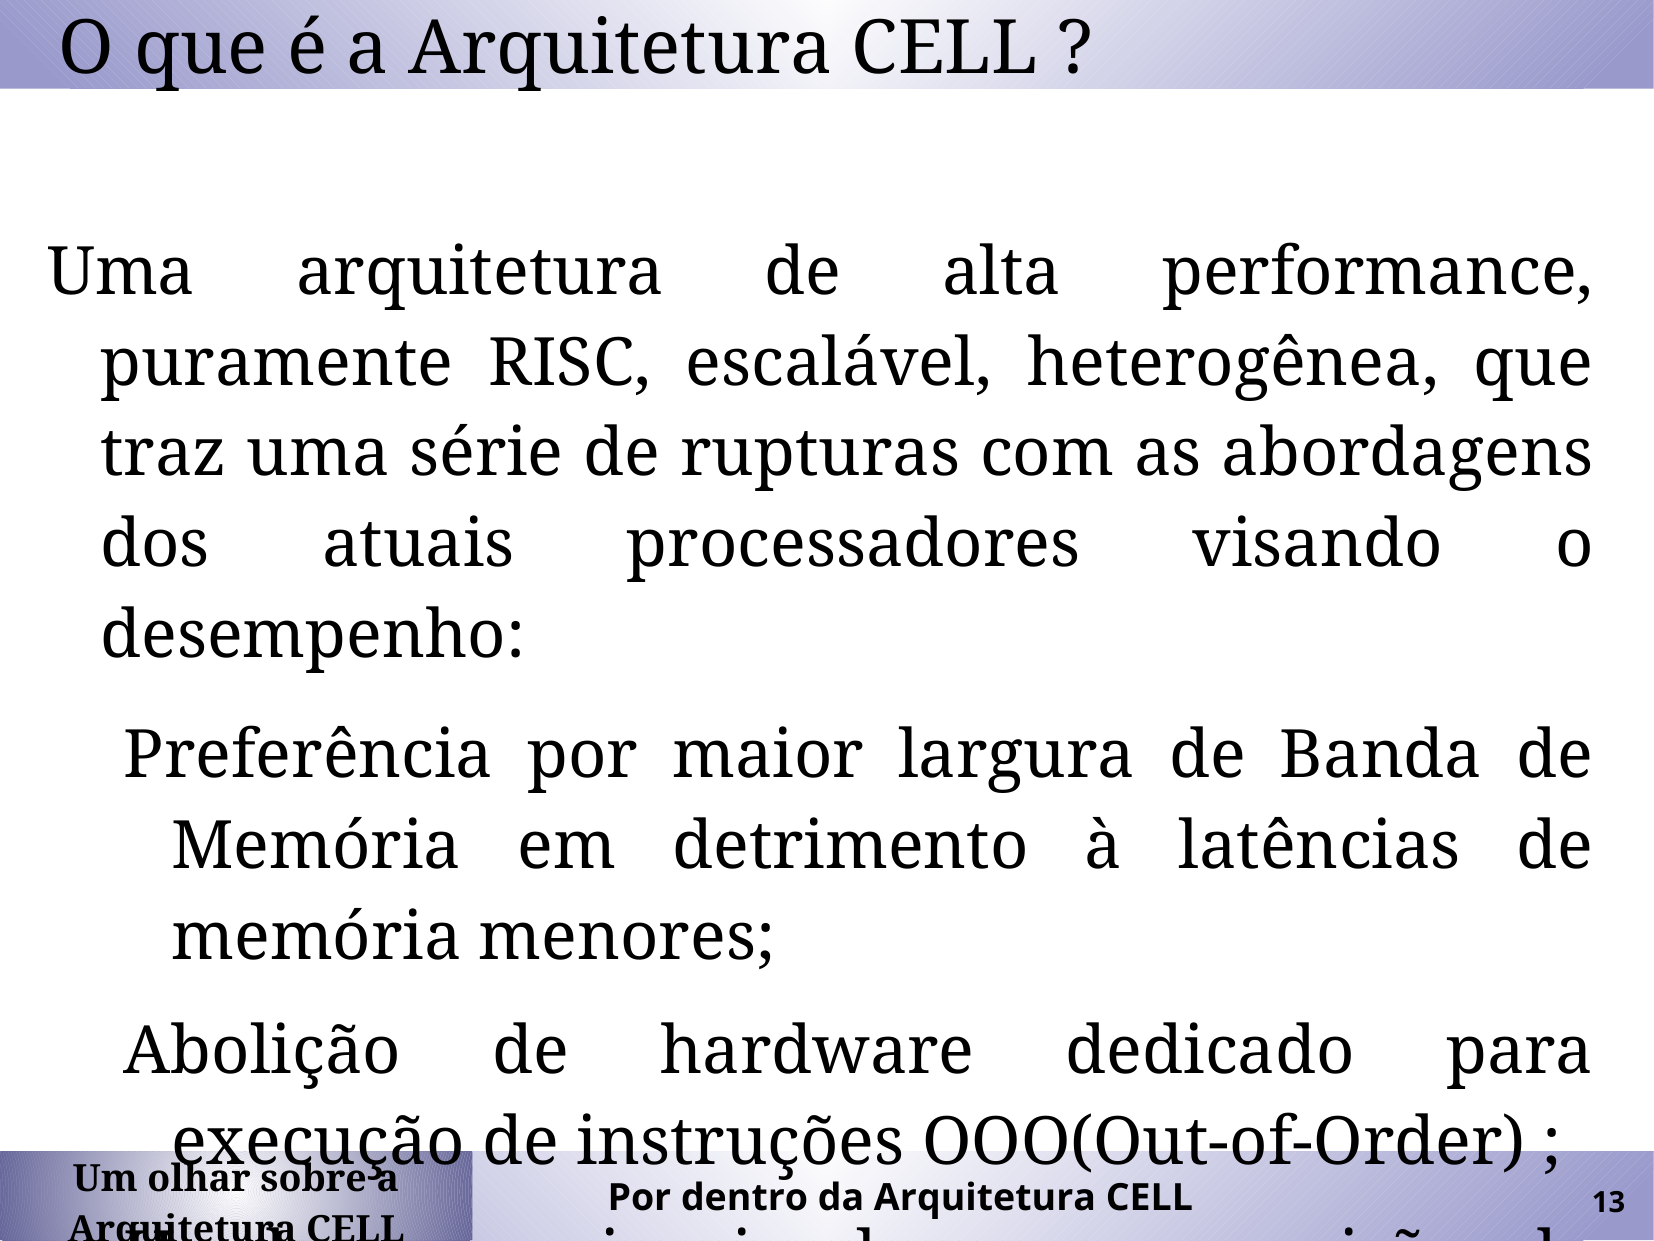

# O que é a Arquitetura CELL ?
Uma arquitetura de alta performance, puramente RISC, escalável, heterogênea, que traz uma série de rupturas com as abordagens dos atuais processadores visando o desempenho:
Preferência por maior largura de Banda de Memória em detrimento à latências de memória menores;
Abolição de hardware dedicado para execução de instruções OOO(Out-of-Order) ;
Hardware mais simples para previsão de desvio, com presença somente em um dos núcleos;
Por dentro da Arquitetura CELL
13